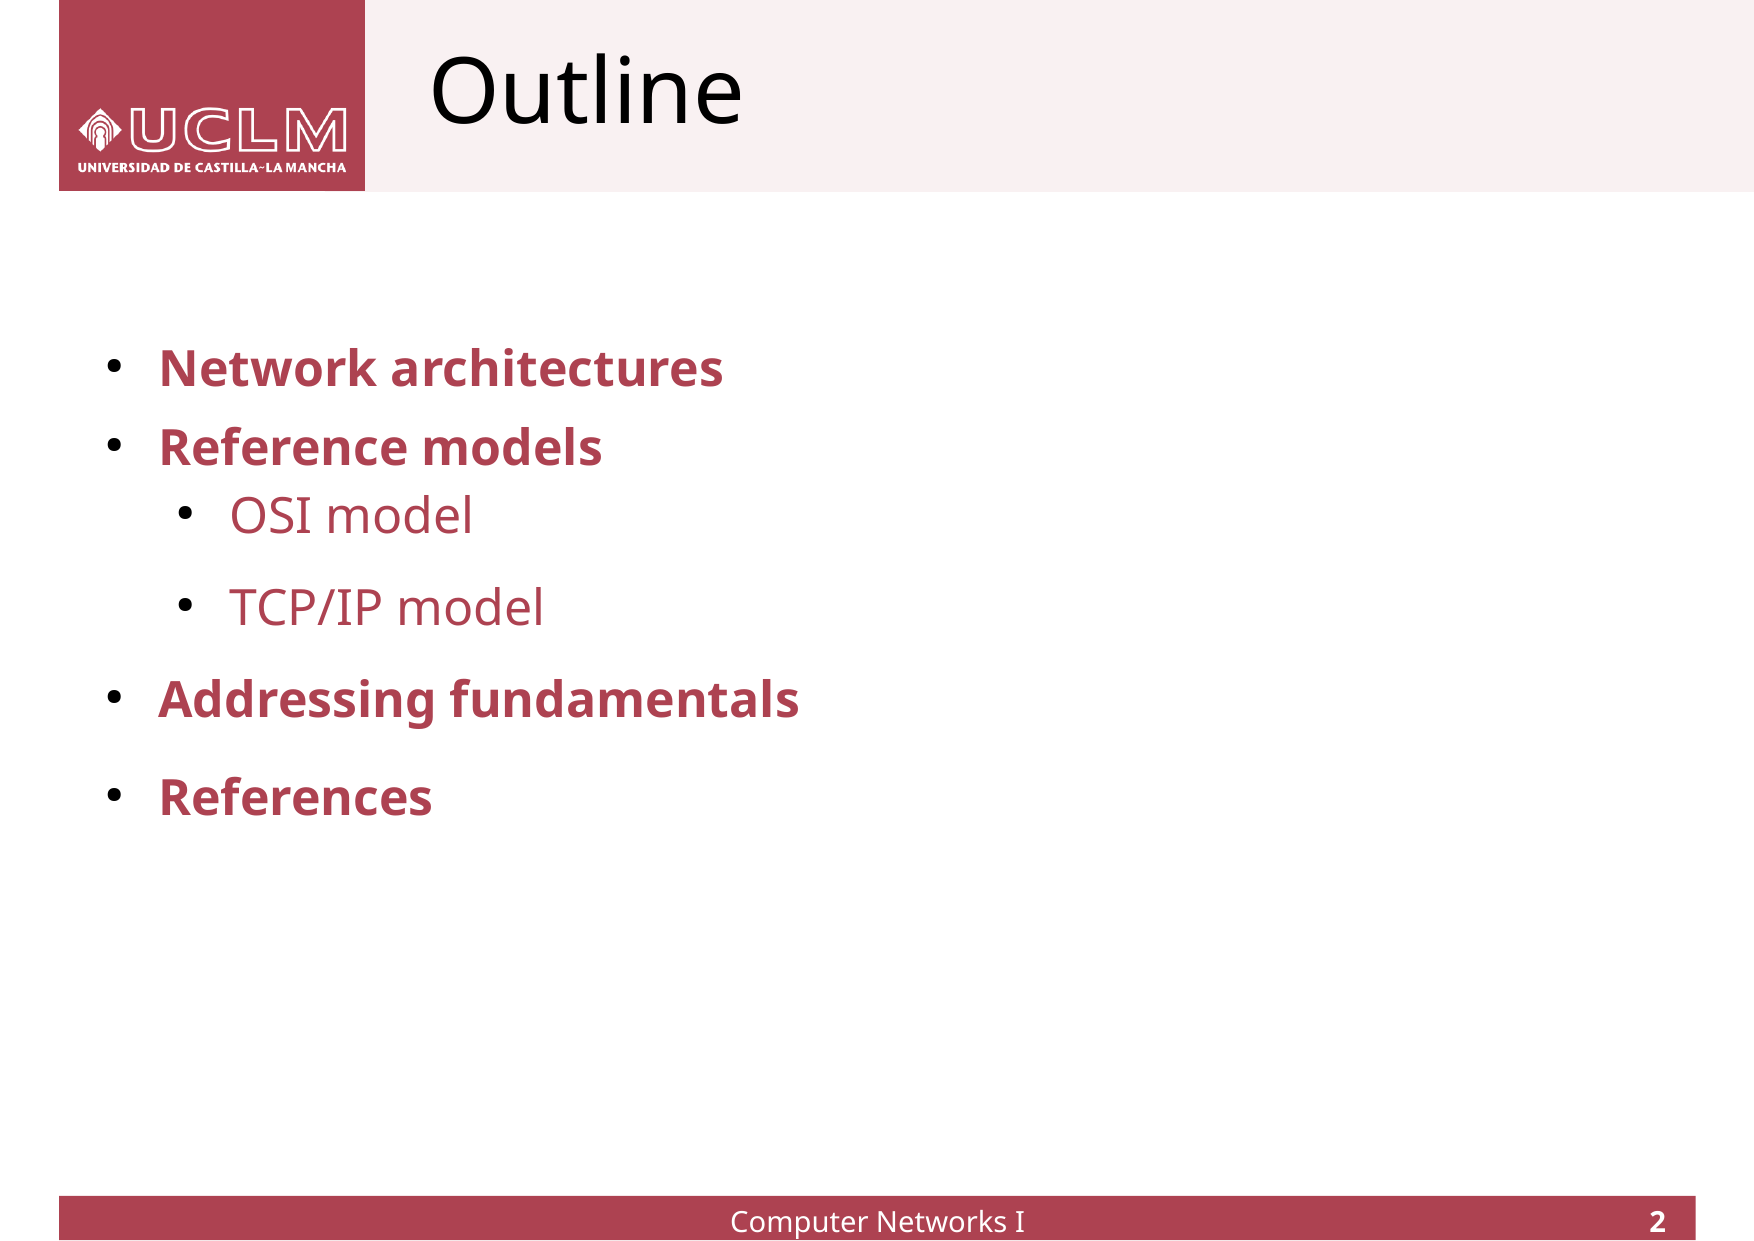

# Outline
Network architectures
Reference models
OSI model
TCP/IP model
Addressing fundamentals
References
Computer Networks I
2